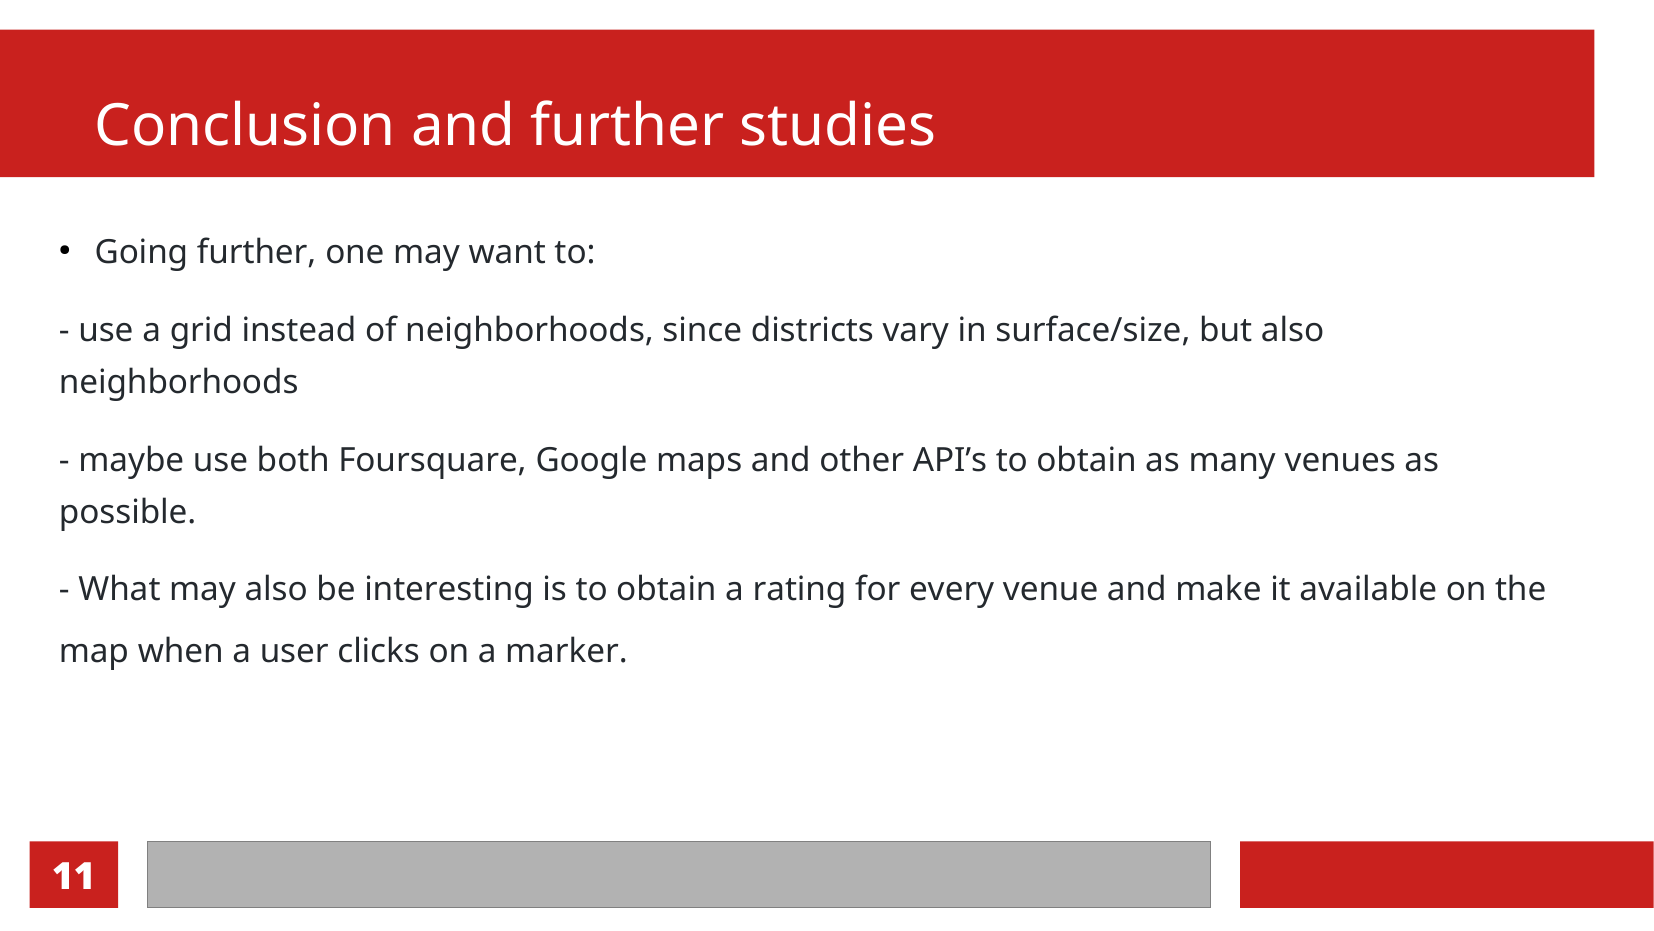

# Conclusion and further studies
Going further, one may want to:
- use a grid instead of neighborhoods, since districts vary in surface/size, but also neighborhoods
- maybe use both Foursquare, Google maps and other API’s to obtain as many venues as possible.
- What may also be interesting is to obtain a rating for every venue and make it available on the map when a user clicks on a marker.
11